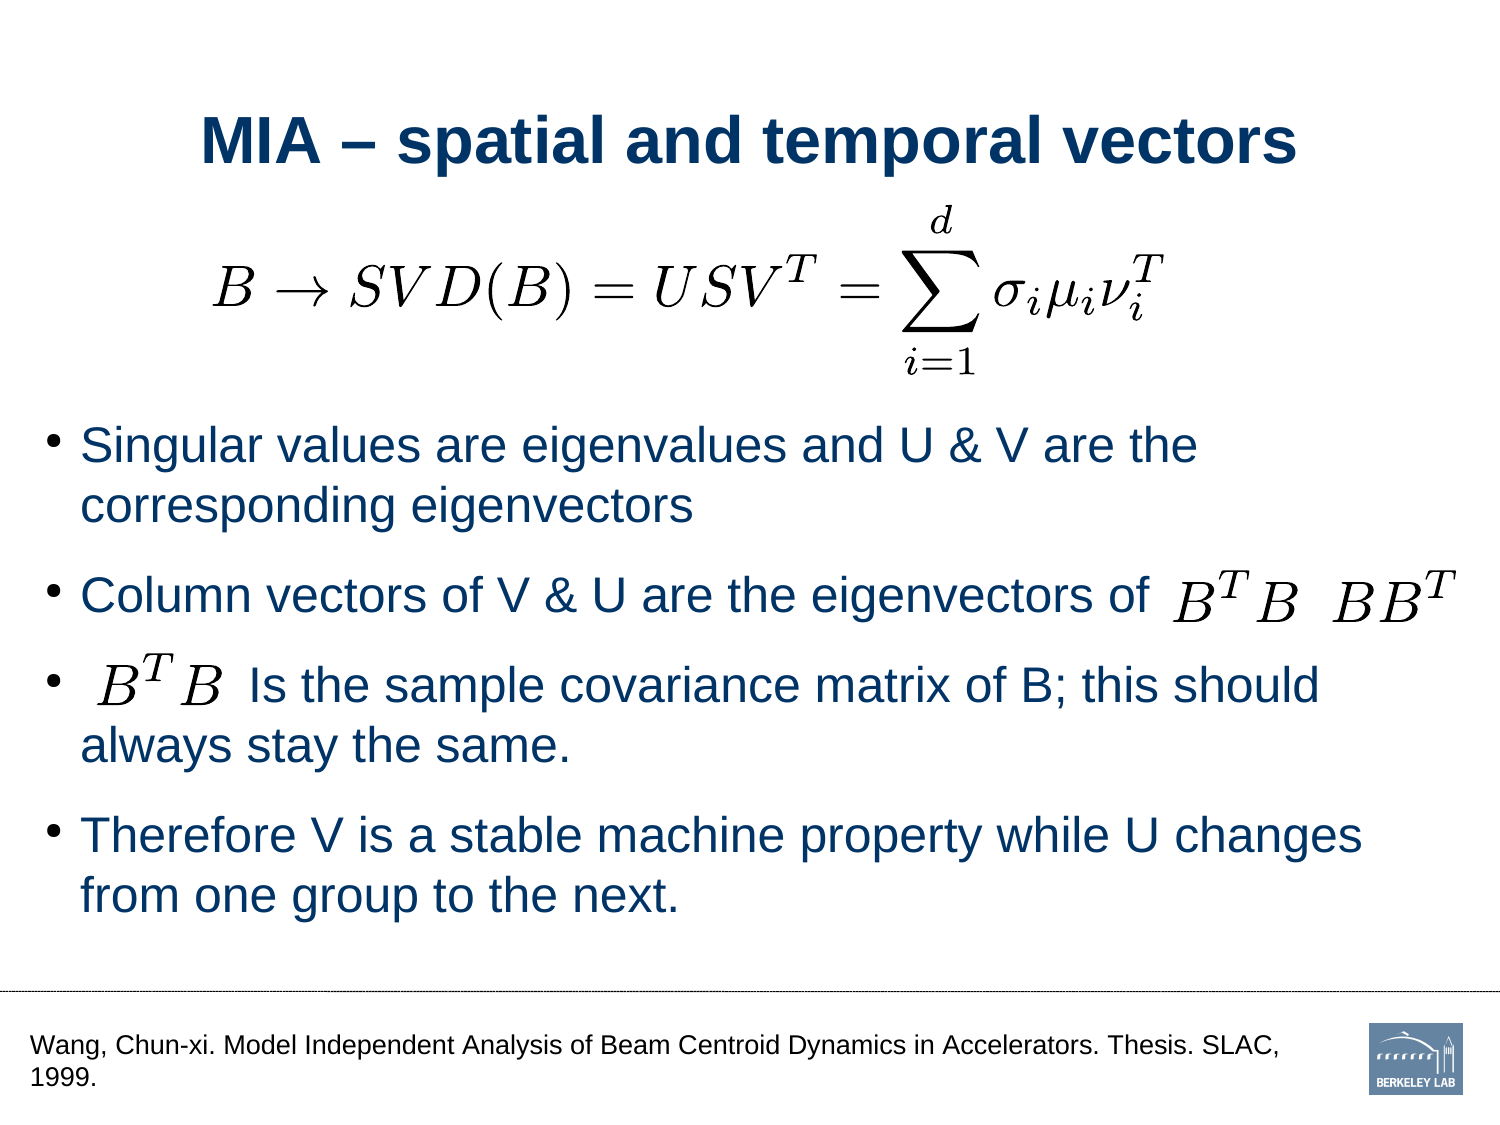

# MIA – spatial and temporal vectors
Singular values are eigenvalues and U & V are the corresponding eigenvectors
Column vectors of V & U are the eigenvectors of
 Is the sample covariance matrix of B; this should always stay the same.
Therefore V is a stable machine property while U changes from one group to the next.
Wang, Chun-xi. Model Independent Analysis of Beam Centroid Dynamics in Accelerators. Thesis. SLAC, 1999.